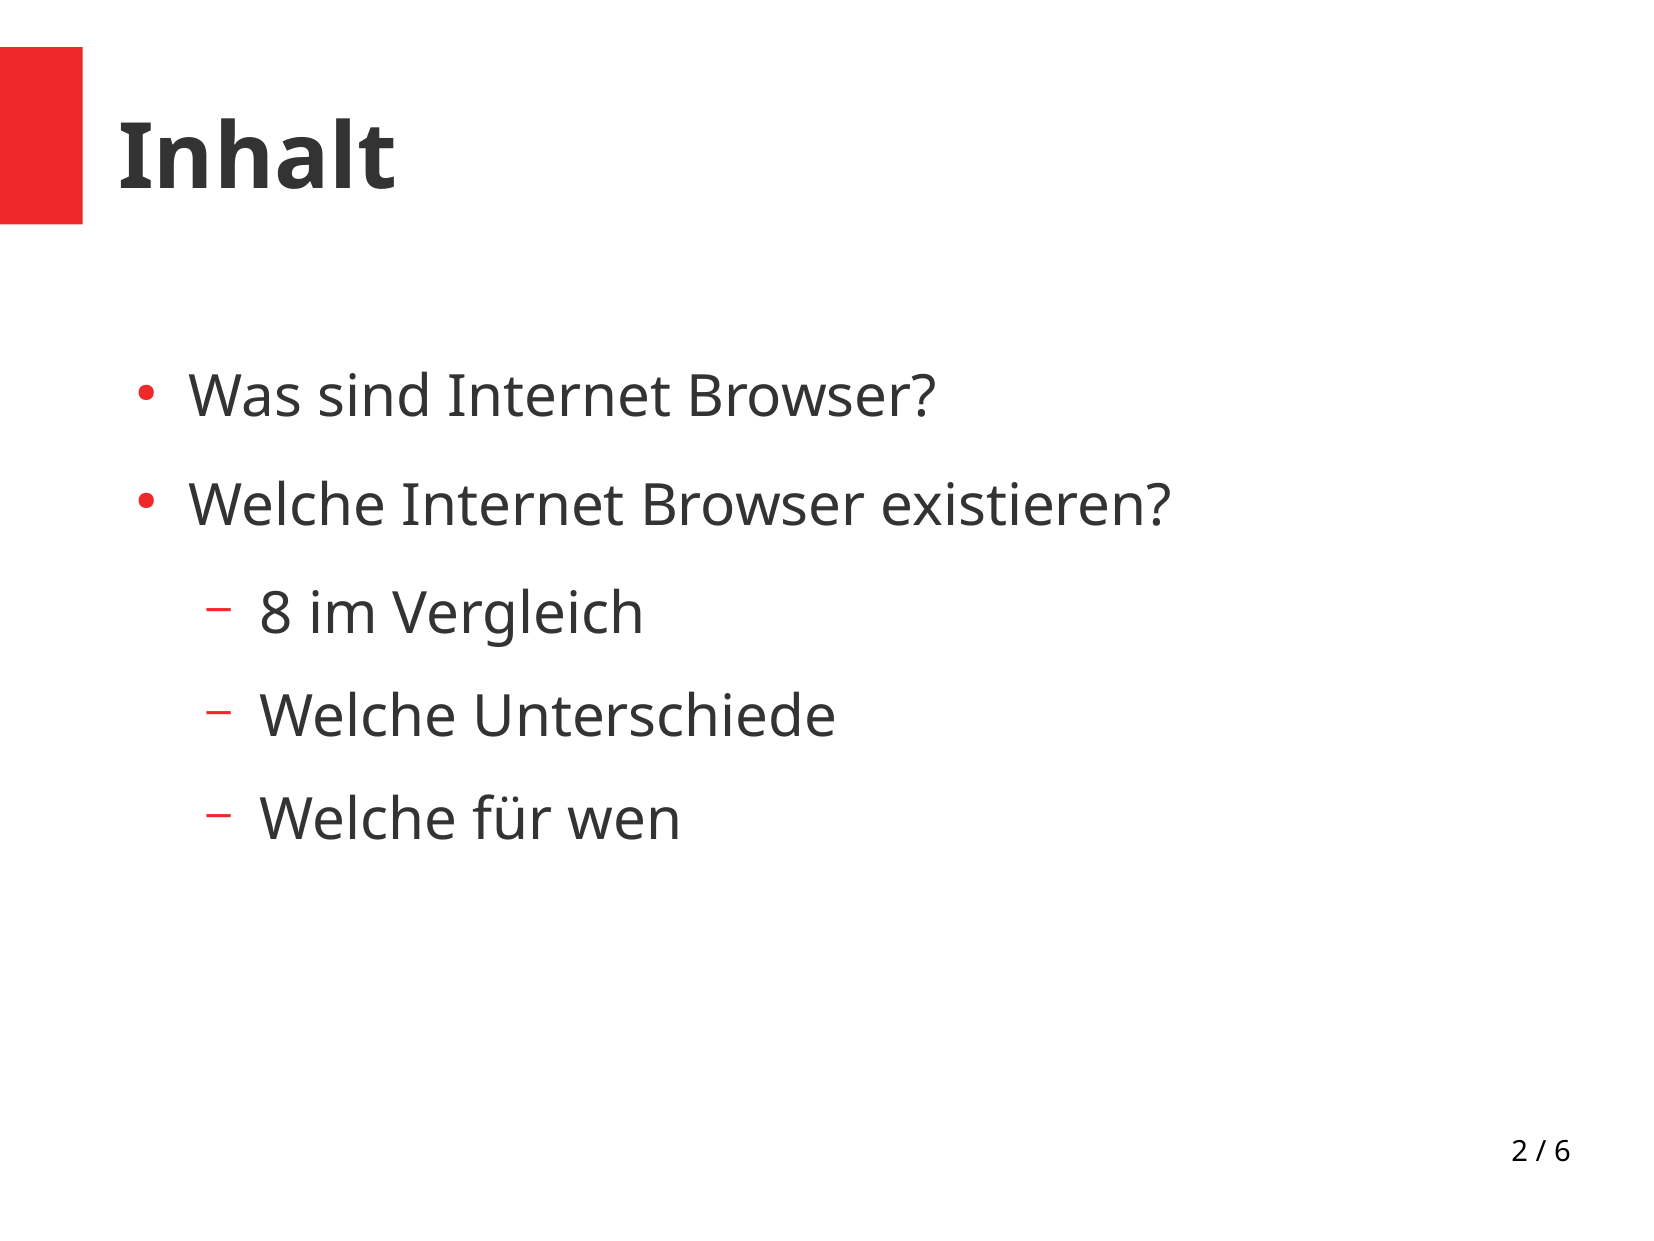

# Inhalt
Was sind Internet Browser?
Welche Internet Browser existieren?
8 im Vergleich
Welche Unterschiede
Welche für wen
2